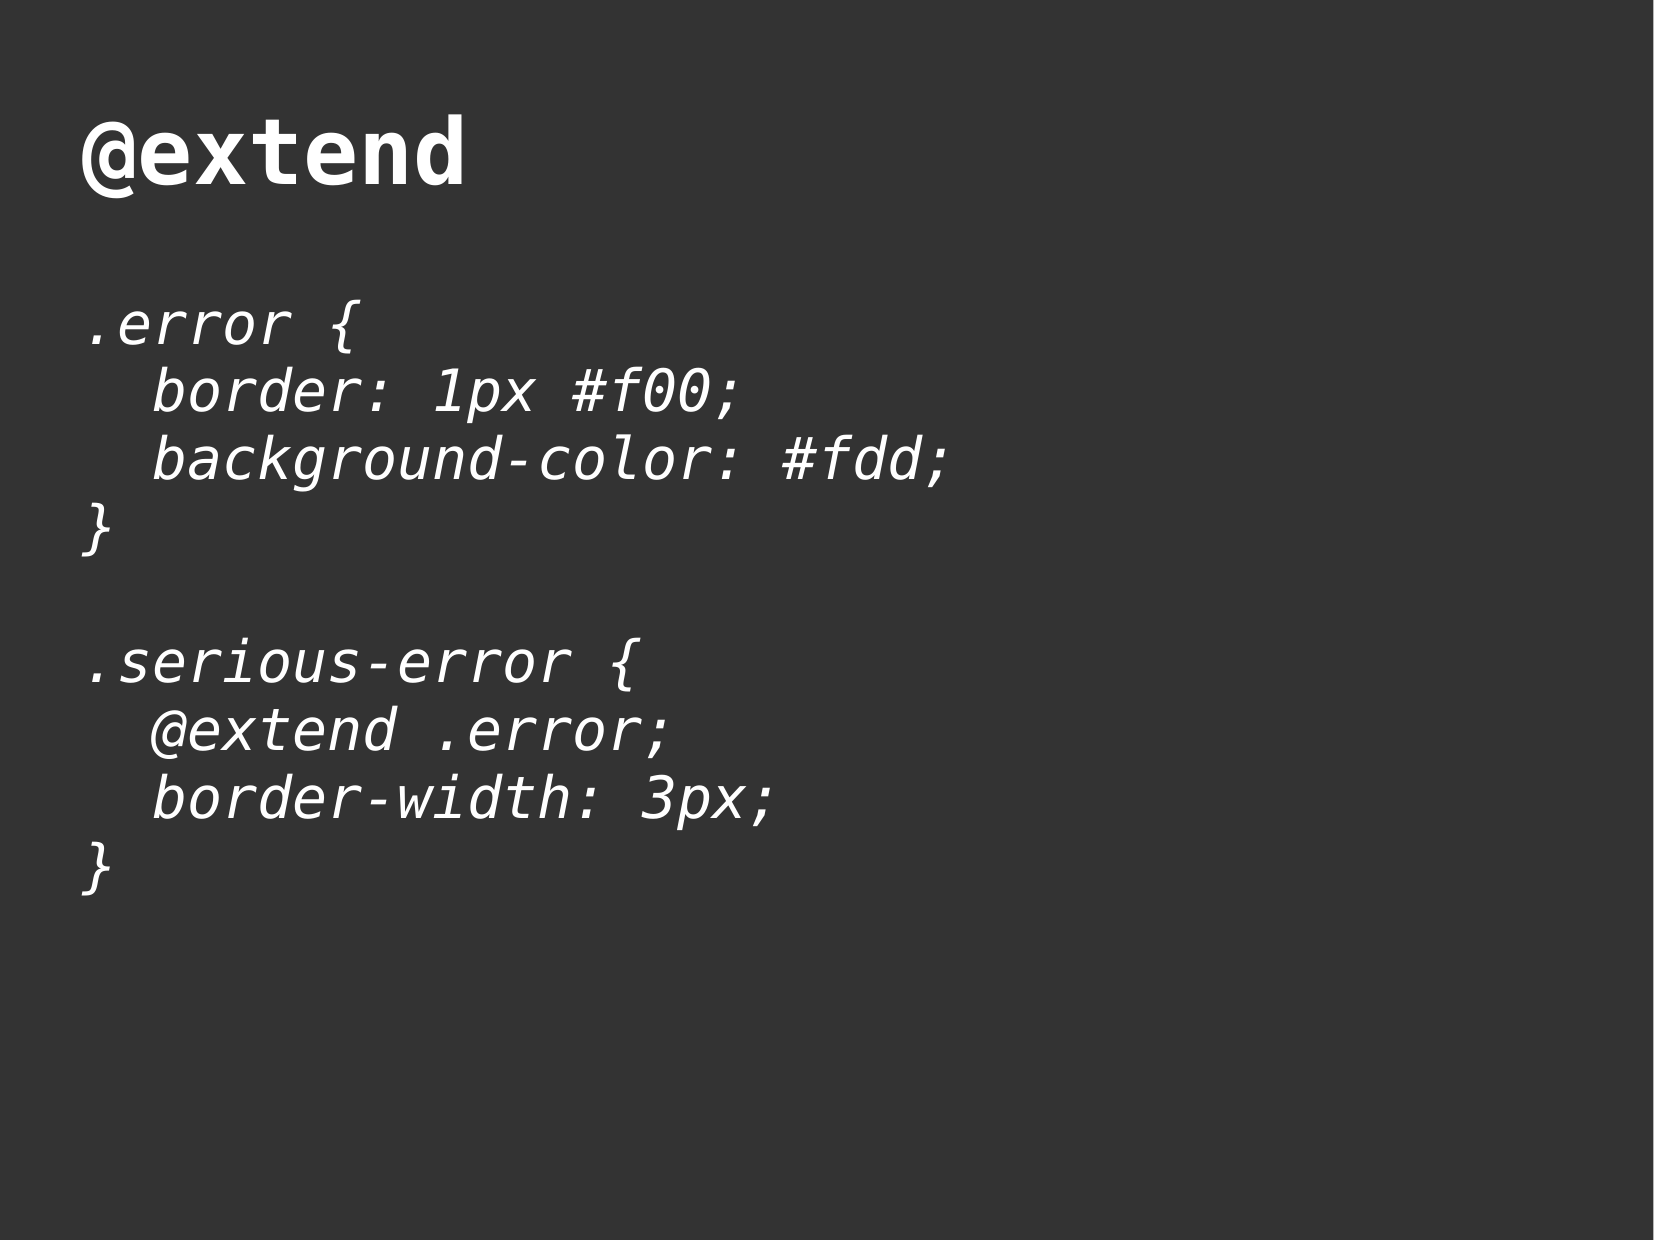

# @extend
.error {
 border: 1px #f00;
 background-color: #fdd;
}
.serious-error {
 @extend .error;
 border-width: 3px;
}